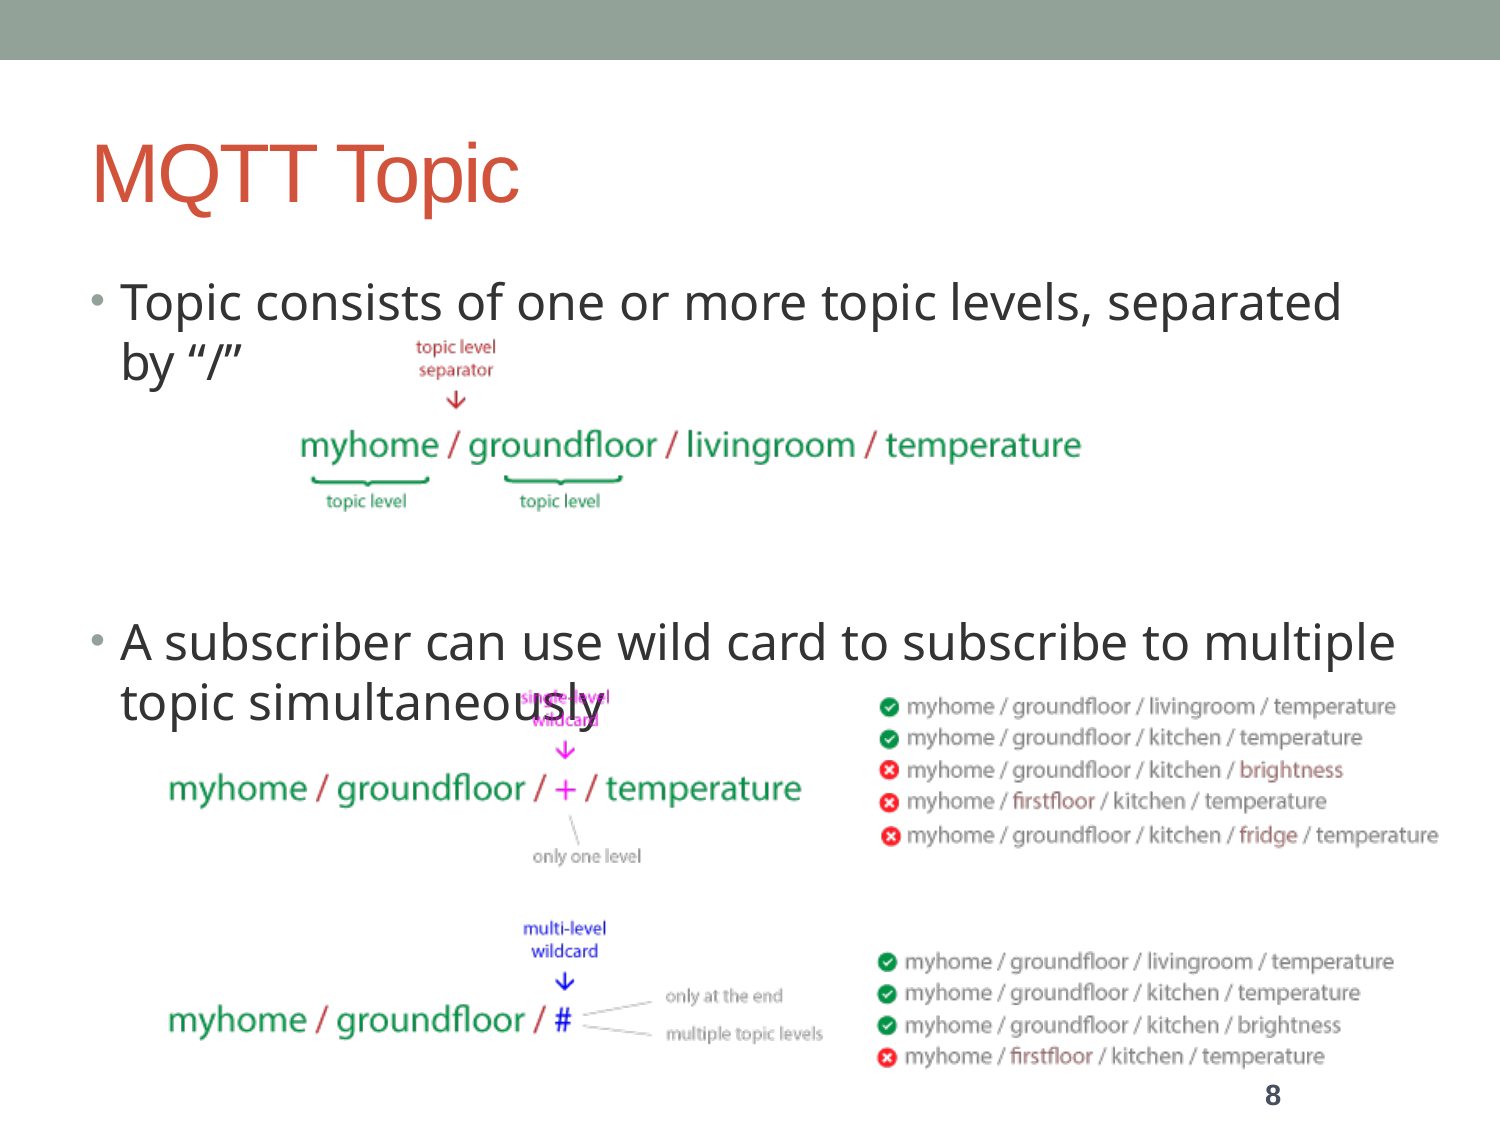

# MQTT Topic
Topic consists of one or more topic levels, separated by “/”
A subscriber can use wild card to subscribe to multiple topic simultaneously
8